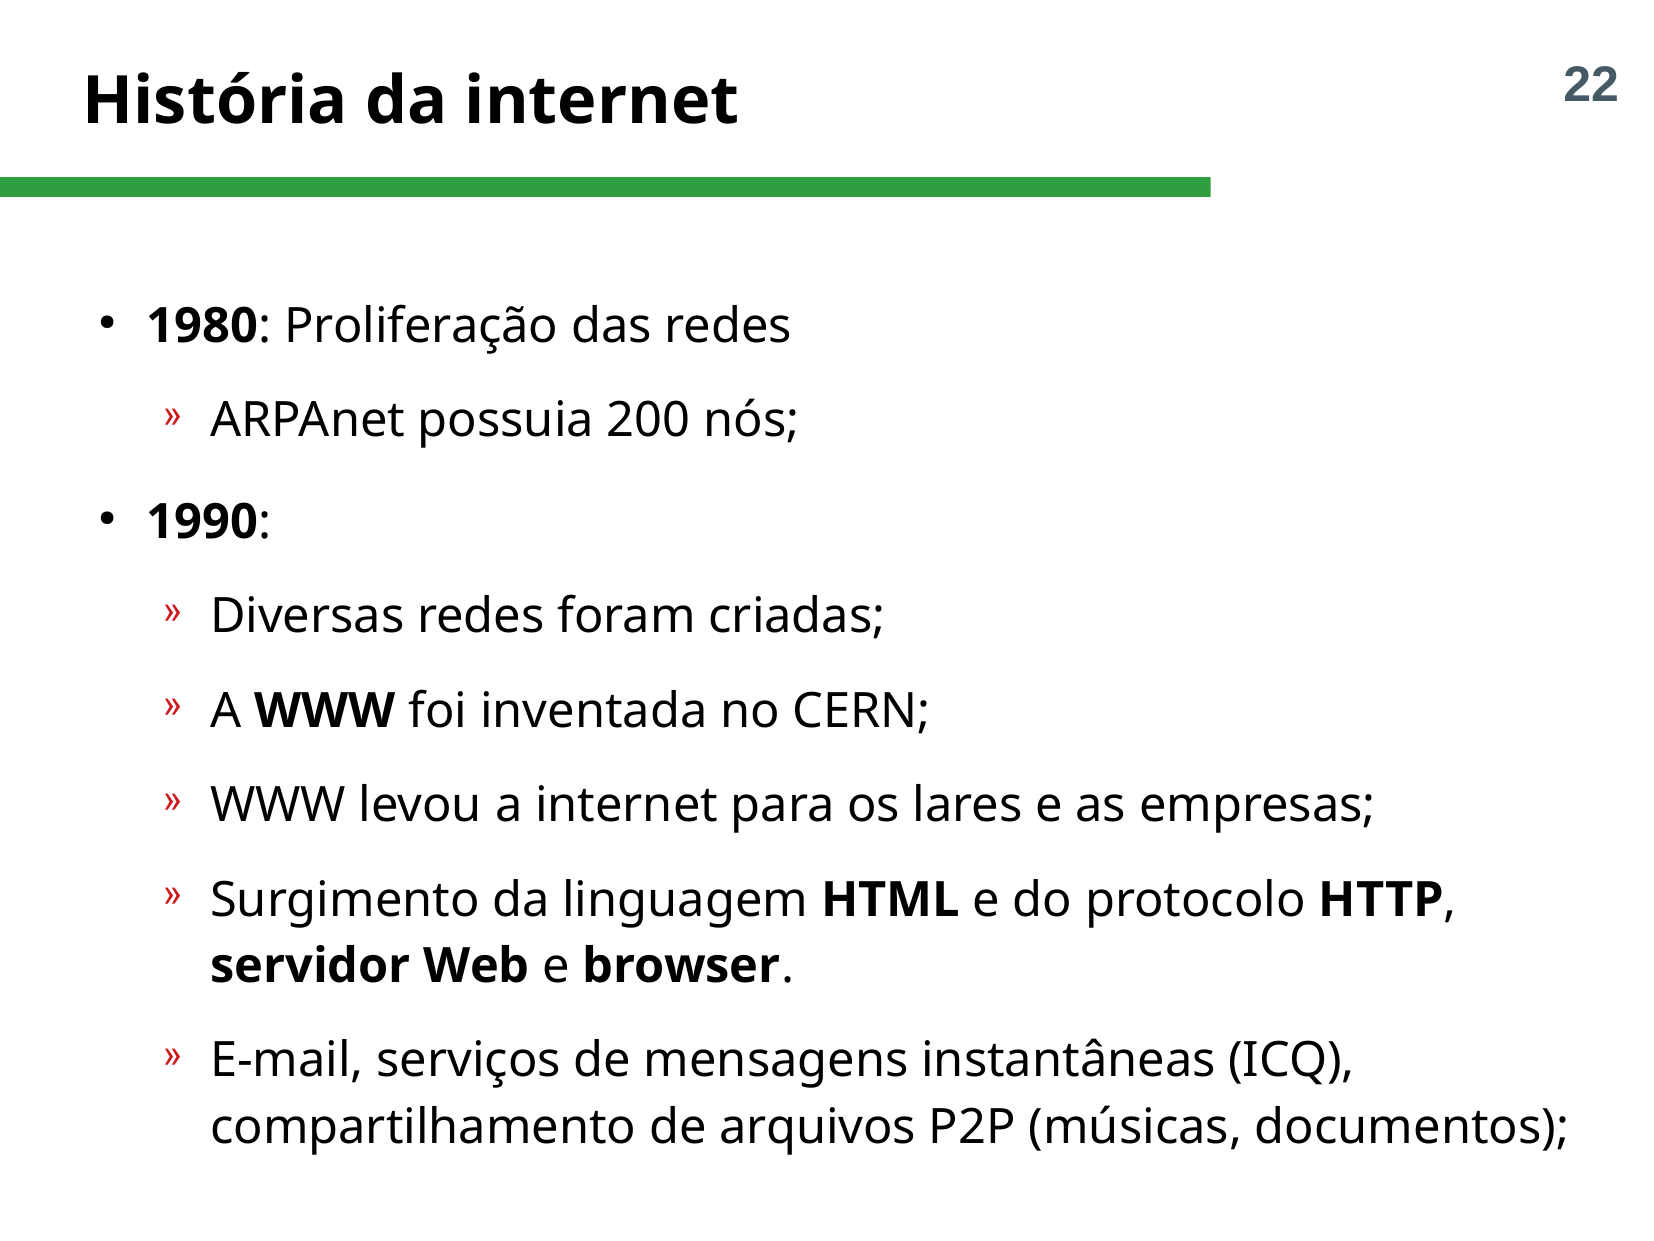

História da internet
# 1980: Proliferação das redes
ARPAnet possuia 200 nós;
1990:
Diversas redes foram criadas;
A WWW foi inventada no CERN;
WWW levou a internet para os lares e as empresas;
Surgimento da linguagem HTML e do protocolo HTTP, servidor Web e browser.
E-mail, serviços de mensagens instantâneas (ICQ), compartilhamento de arquivos P2P (músicas, documentos);